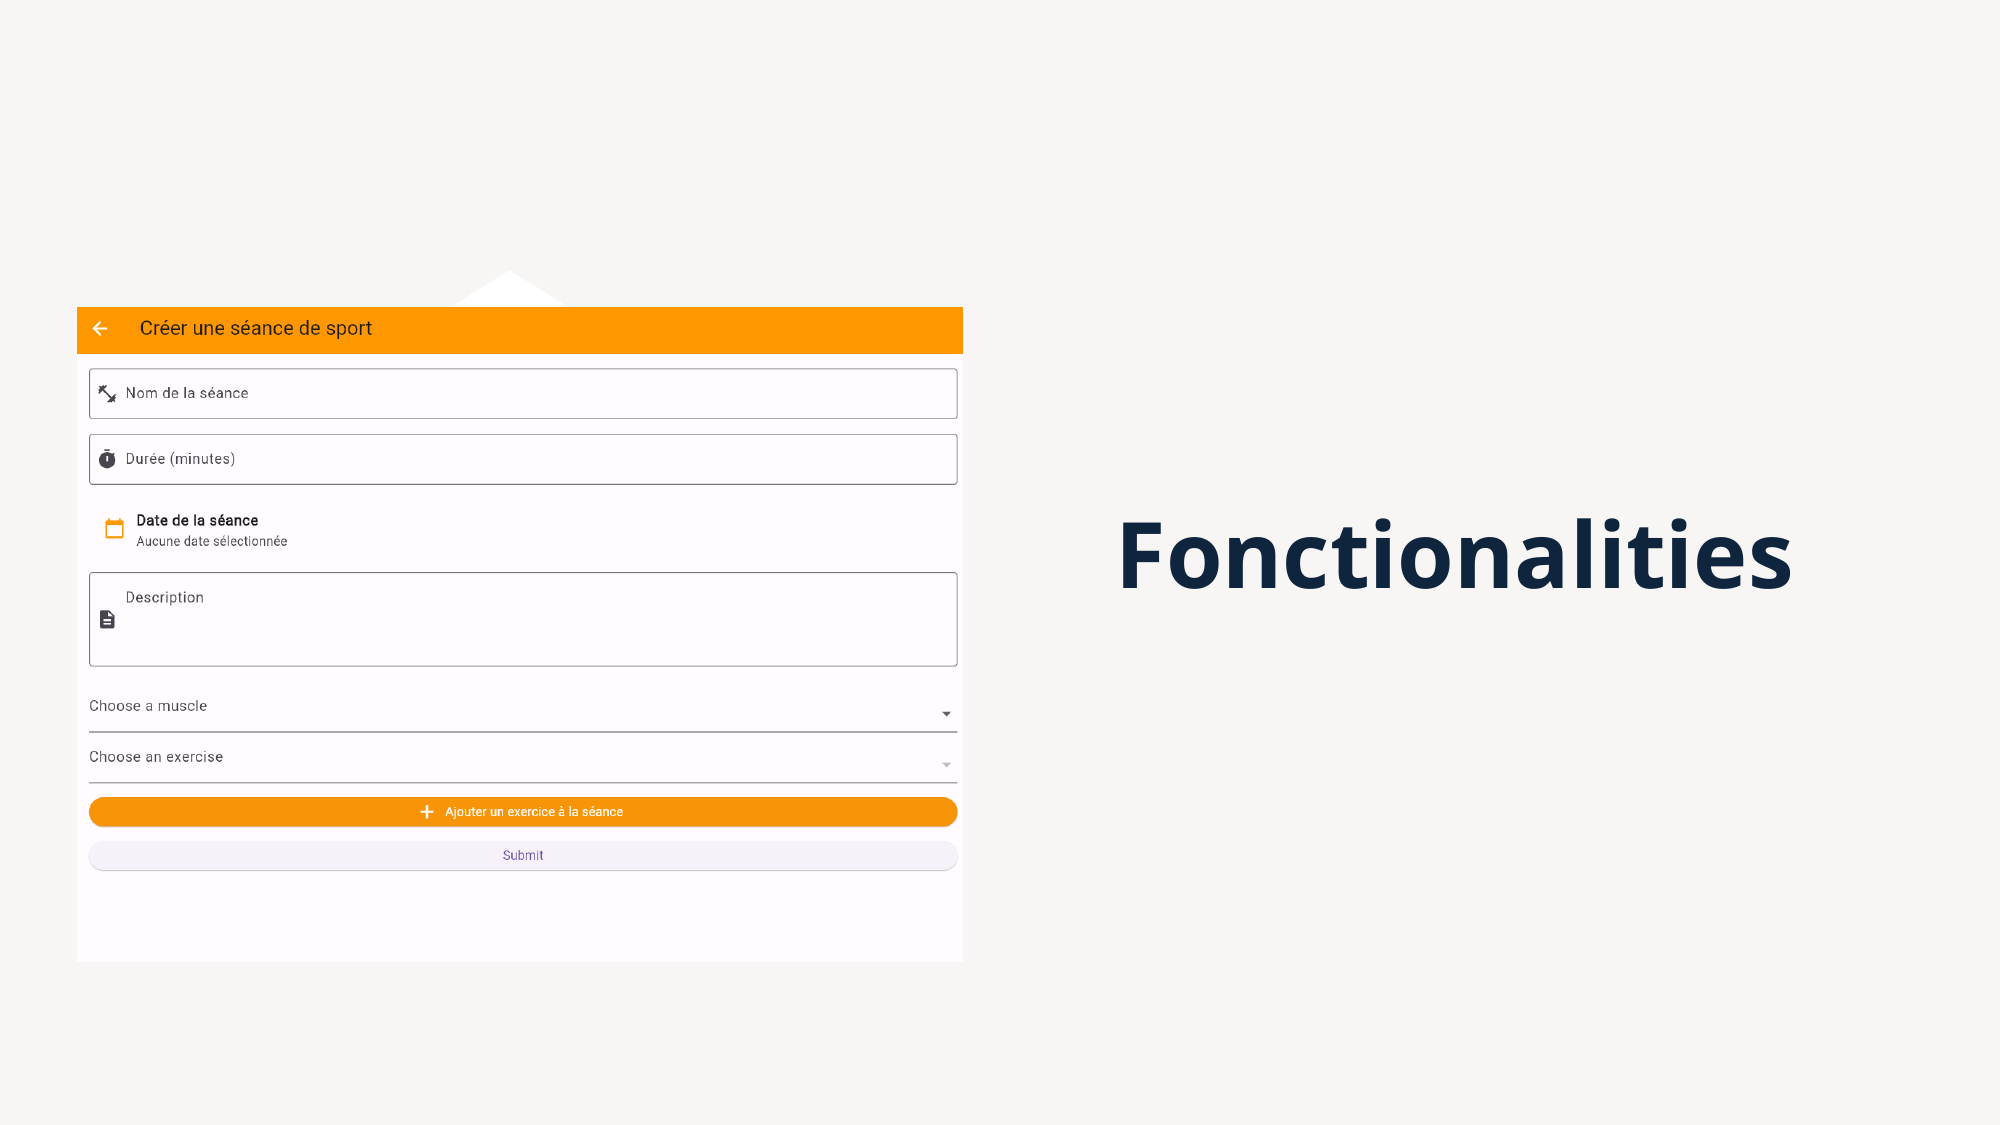

# Fonctionalities
The user can log in.
The user can create an account.
The ability to create a session by entering: the title of the session, the duration (in minutes), the date (in year/month/day format), selecting the muscle to be trained, and selecting the exercise associated with that muscle.
The possibility of including multiple exercises in a session.
The ability to record multiple sessions.